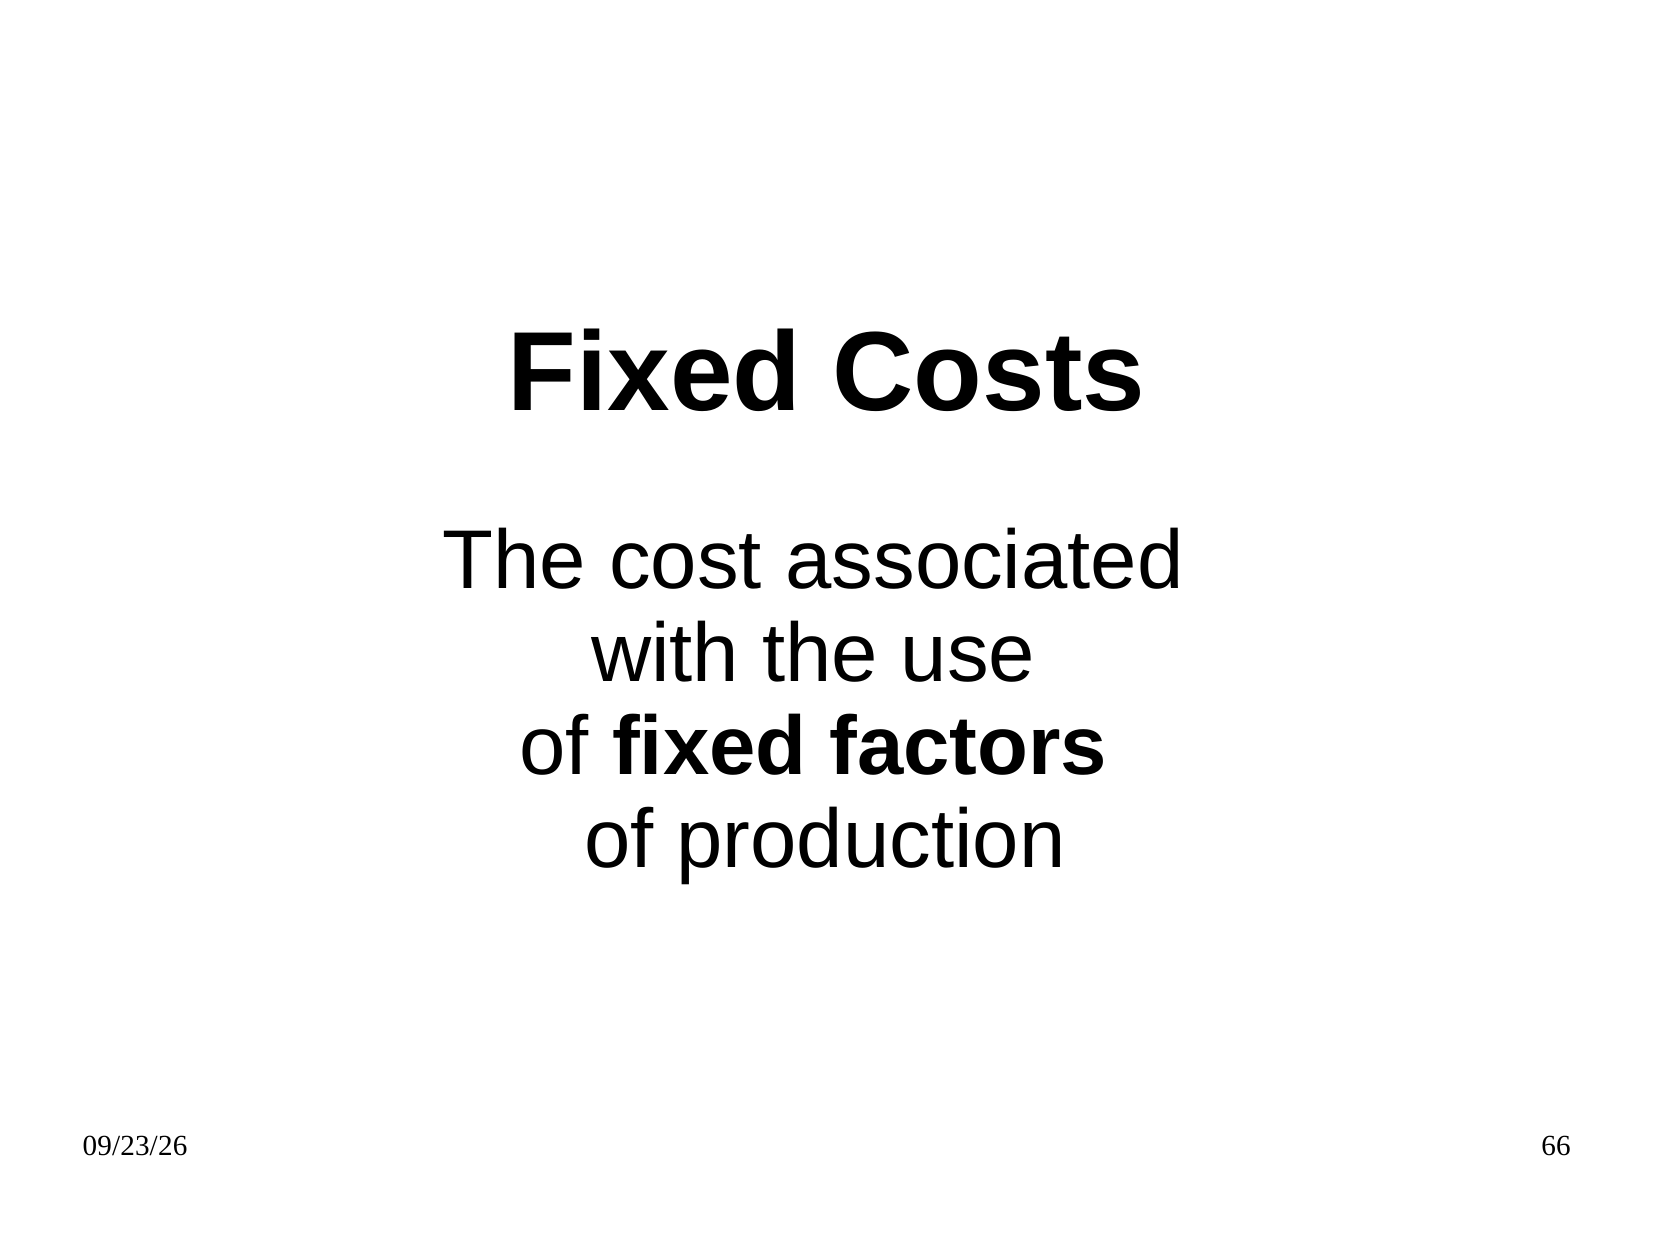

# Fixed Costs
The cost associated
with the use
of fixed factors
of production
66